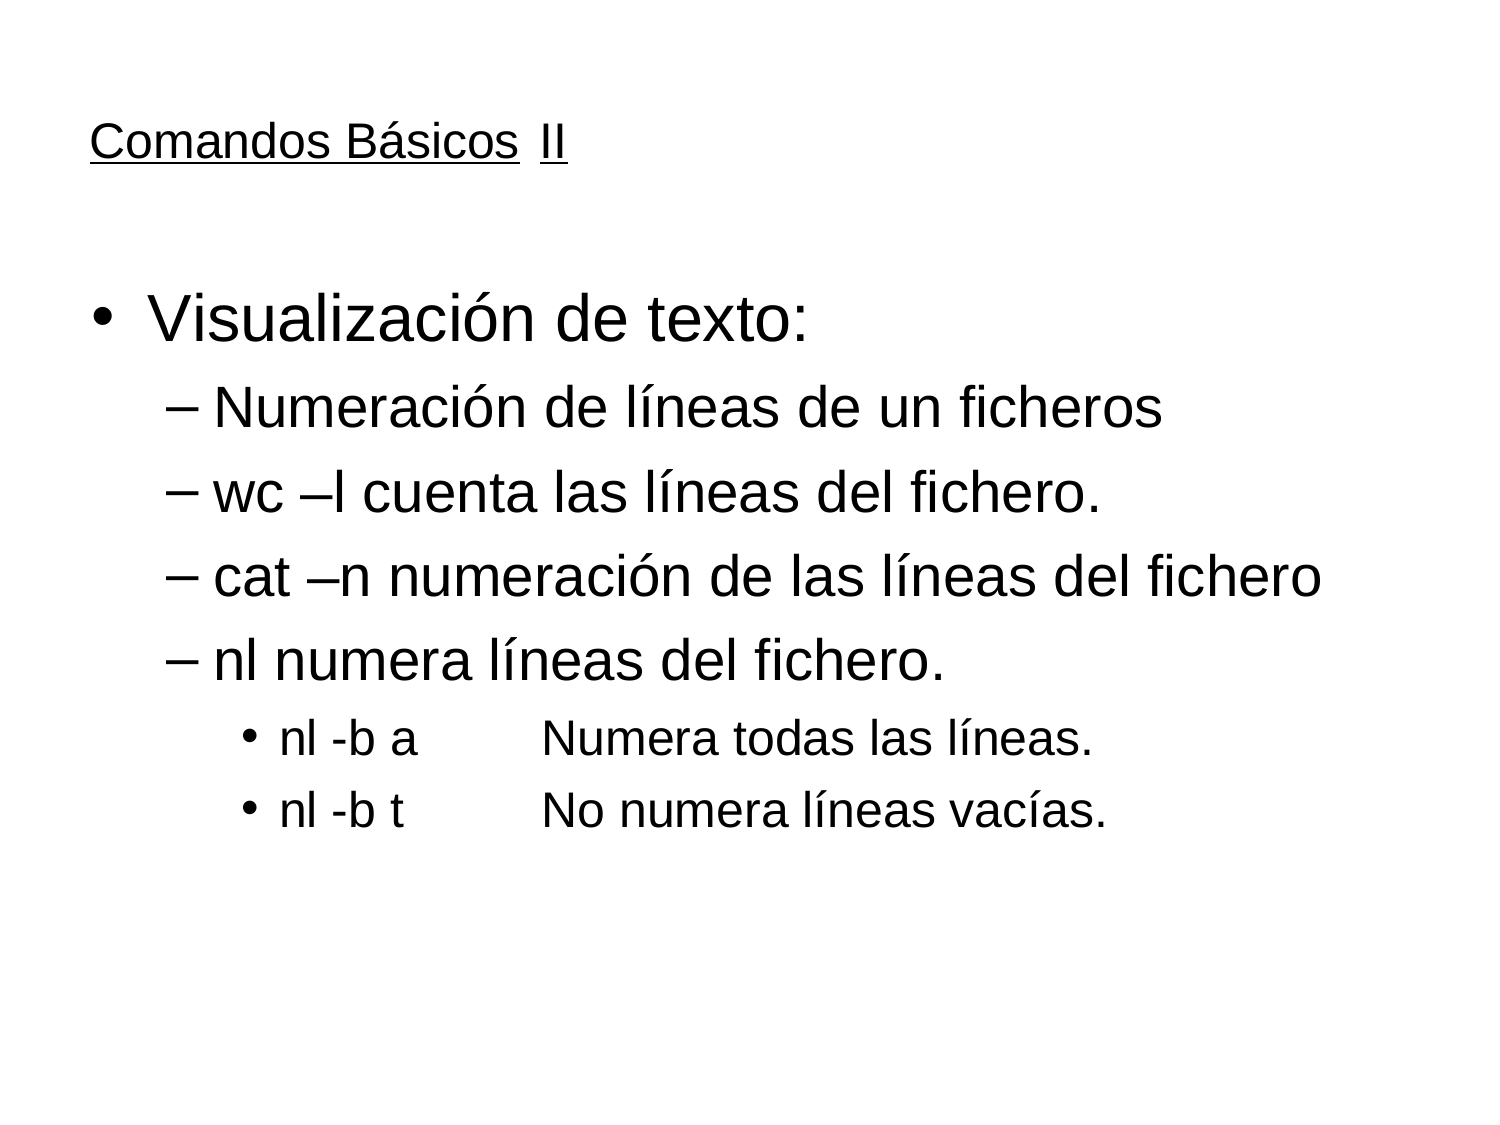

# Comandos Básicos	II
Visualización de texto:
Numeración de líneas de un ficheros
wc –l cuenta las líneas del fichero.
cat –n numeración de las líneas del fichero
nl numera líneas del fichero.
nl -b a	Numera todas las líneas.
nl -b t	No numera líneas vacías.